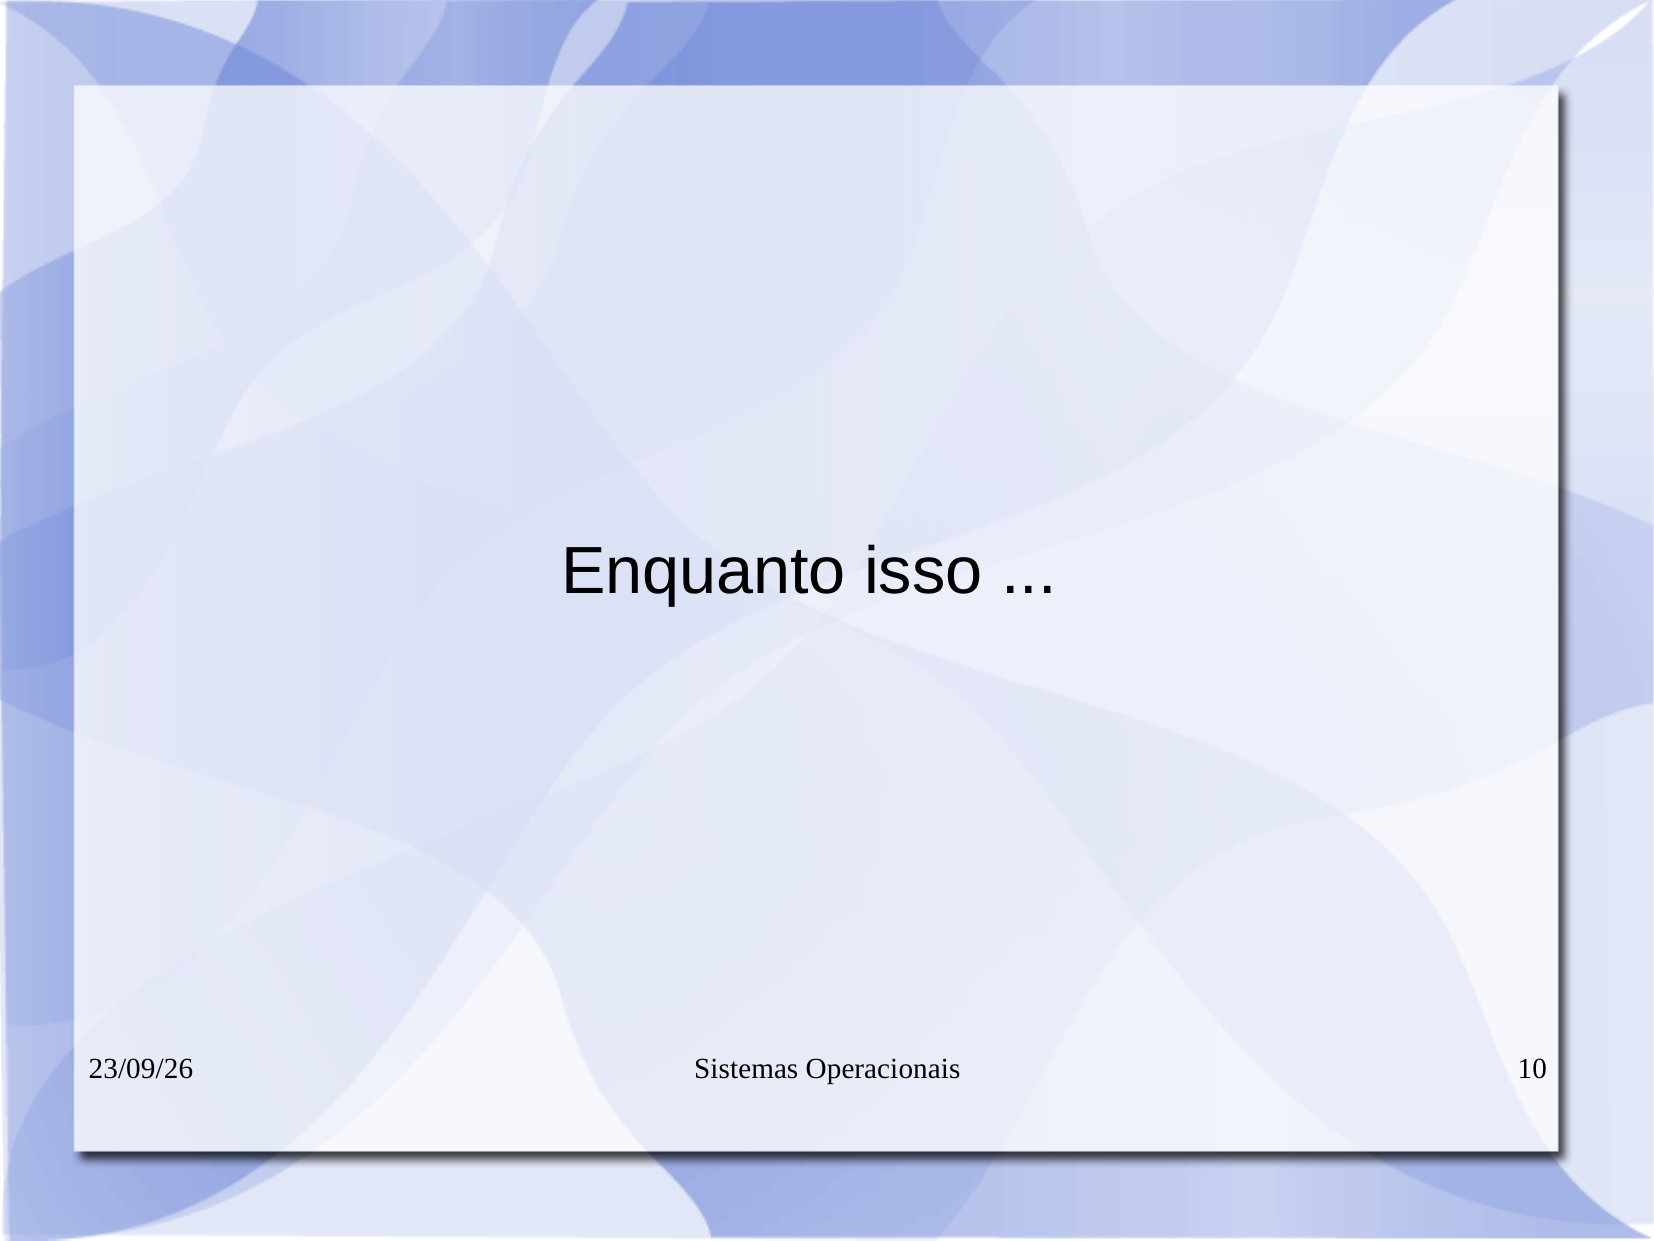

# Enquanto isso ...
Sistemas Operacionais
10